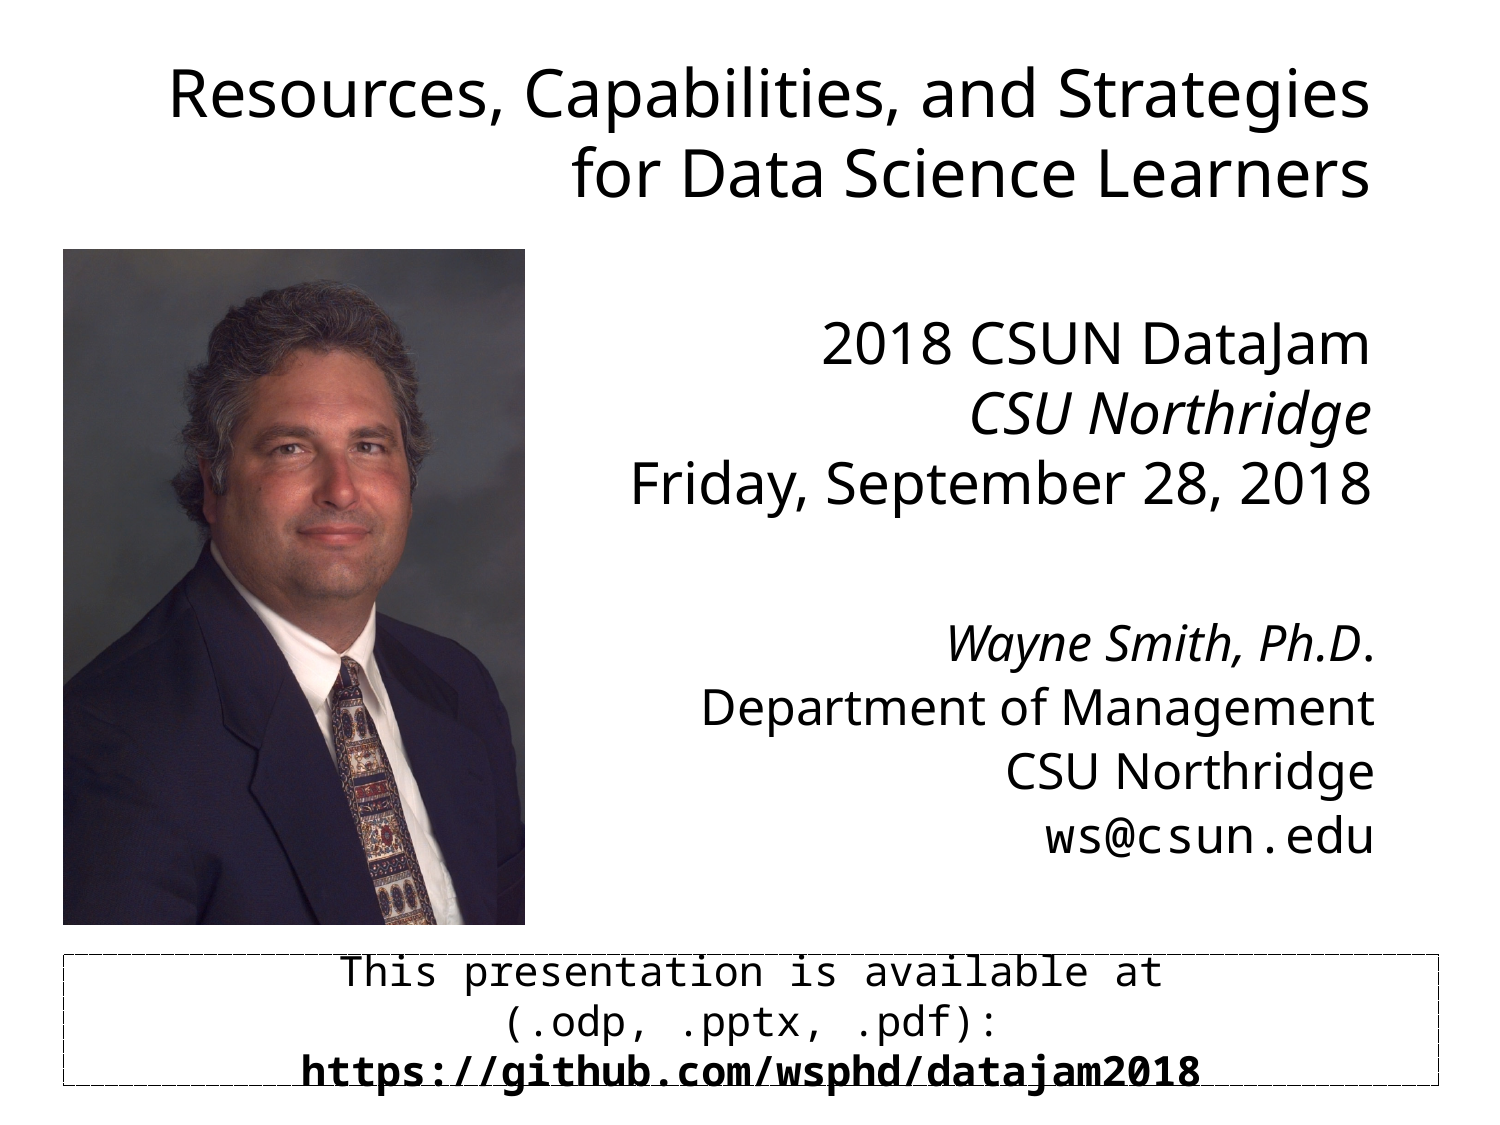

# Resources, Capabilities, and Strategies for Data Science Learners
2018 CSUN DataJam
CSU Northridge
Friday, September 28, 2018
Wayne Smith, Ph.D.
Department of Management
CSU Northridge
ws@csun.edu
This presentation is available at (.odp, .pptx, .pdf):
https://github.com/wsphd/datajam2018